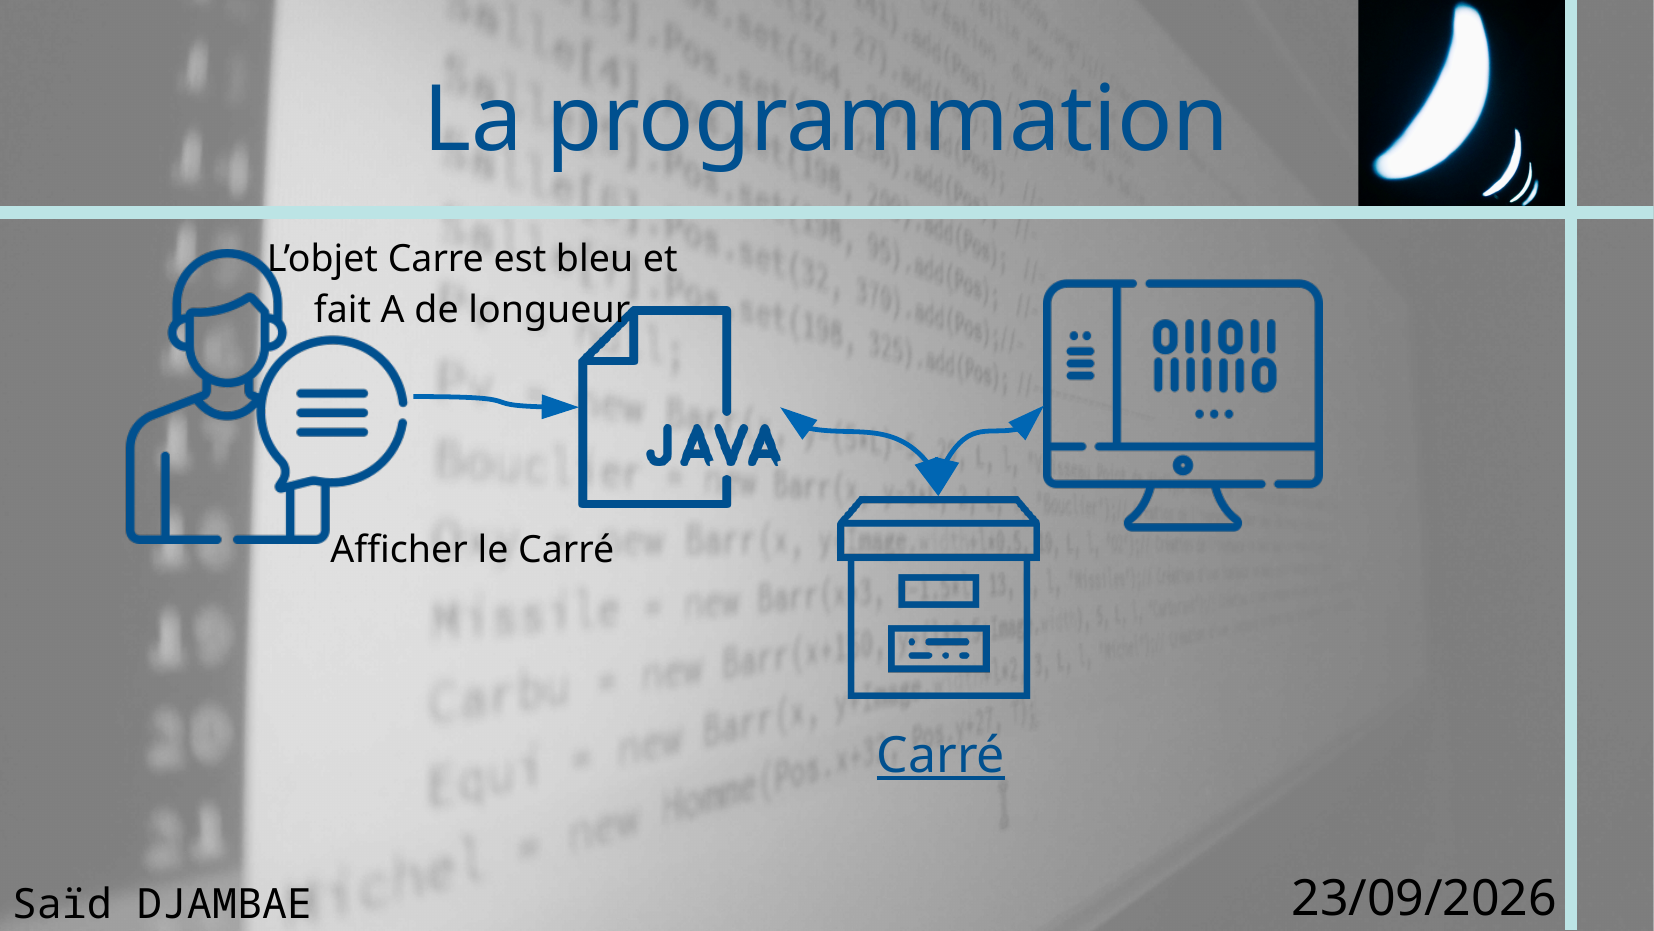

# La programmation
L’objet Carre est bleu et
fait A de longueur
Afficher le Carré
Carré